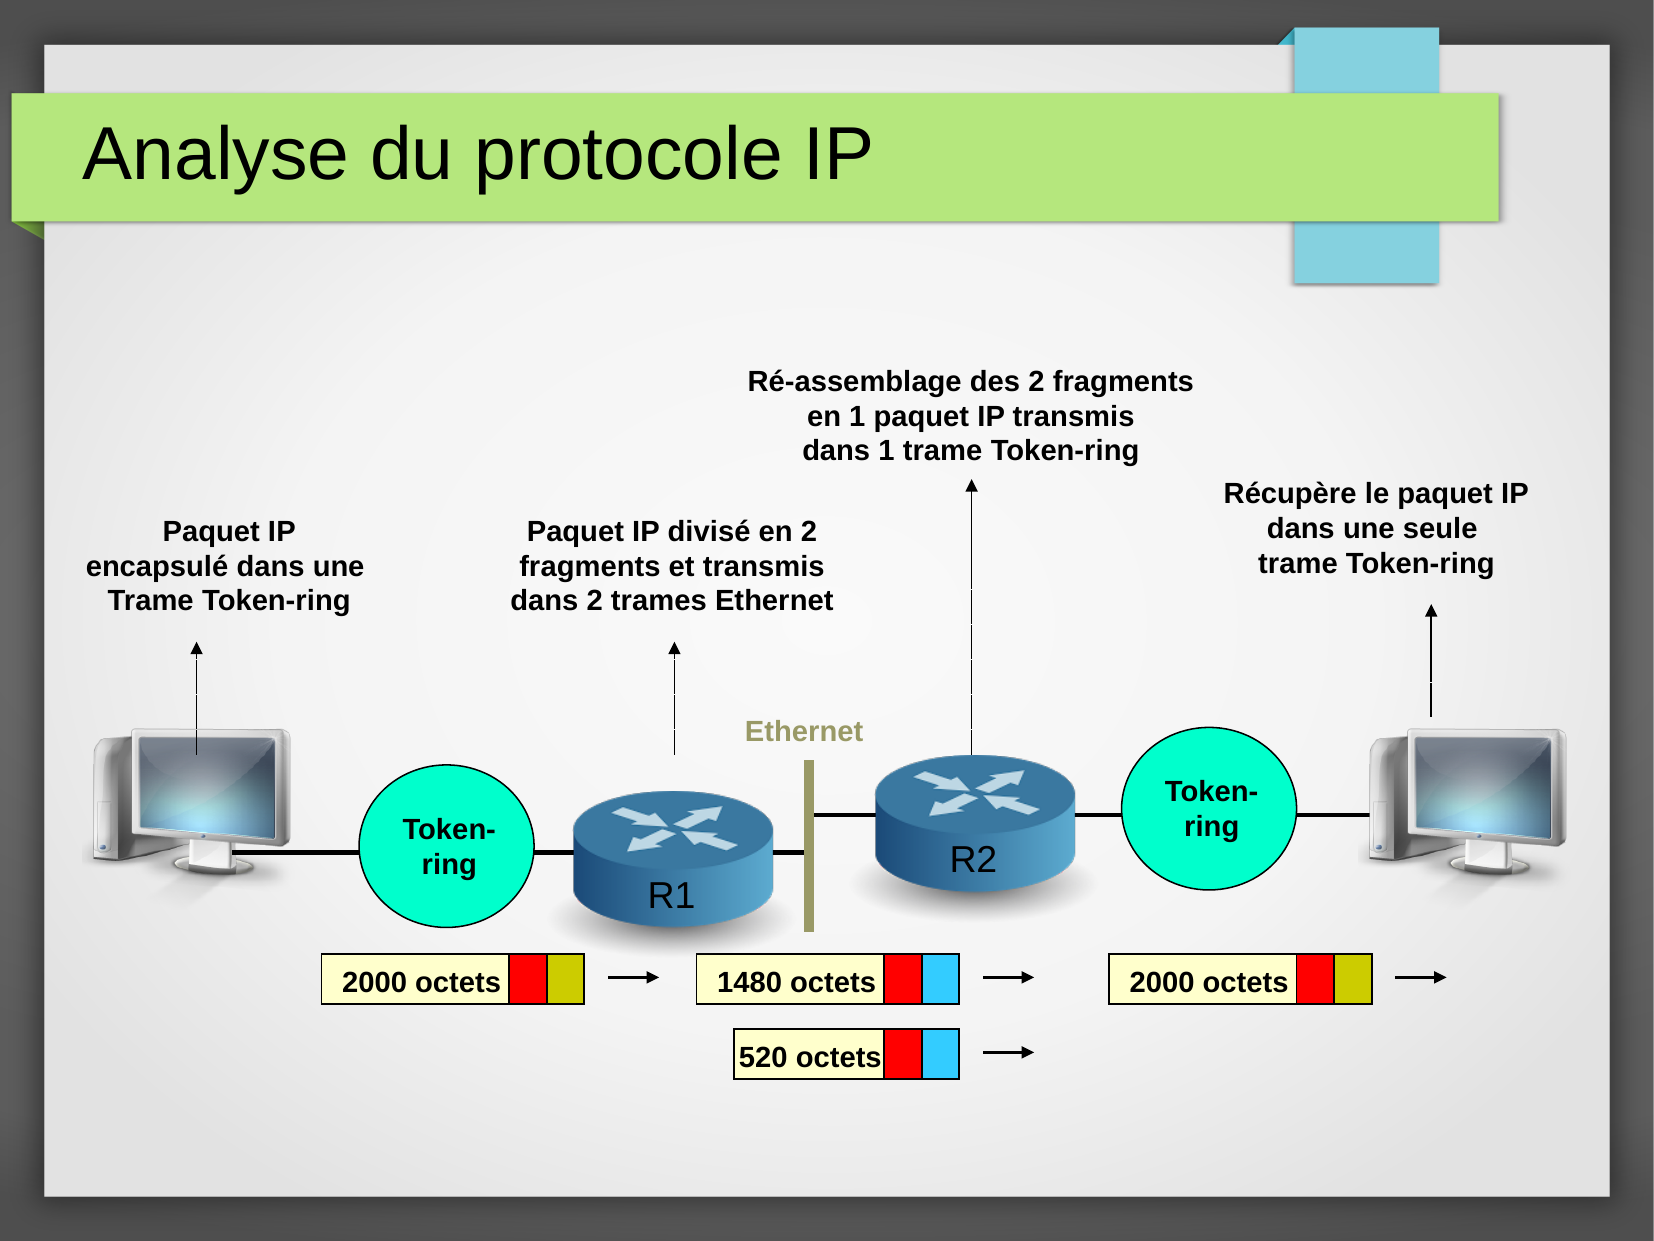

# Analyse du protocole IP
Ré-assemblage des 2 fragments
en 1 paquet IP transmis
dans 1 trame Token-ring
Récupère le paquet IP
dans une seule
trame Token-ring
Paquet IP
encapsulé dans une
Trame Token-ring
Paquet IP divisé en 2
fragments et transmis
dans 2 trames Ethernet
Ethernet
Token-
ring
R2
Token-
ring
R1
2000 octets
1480 octets
2000 octets
520 octets